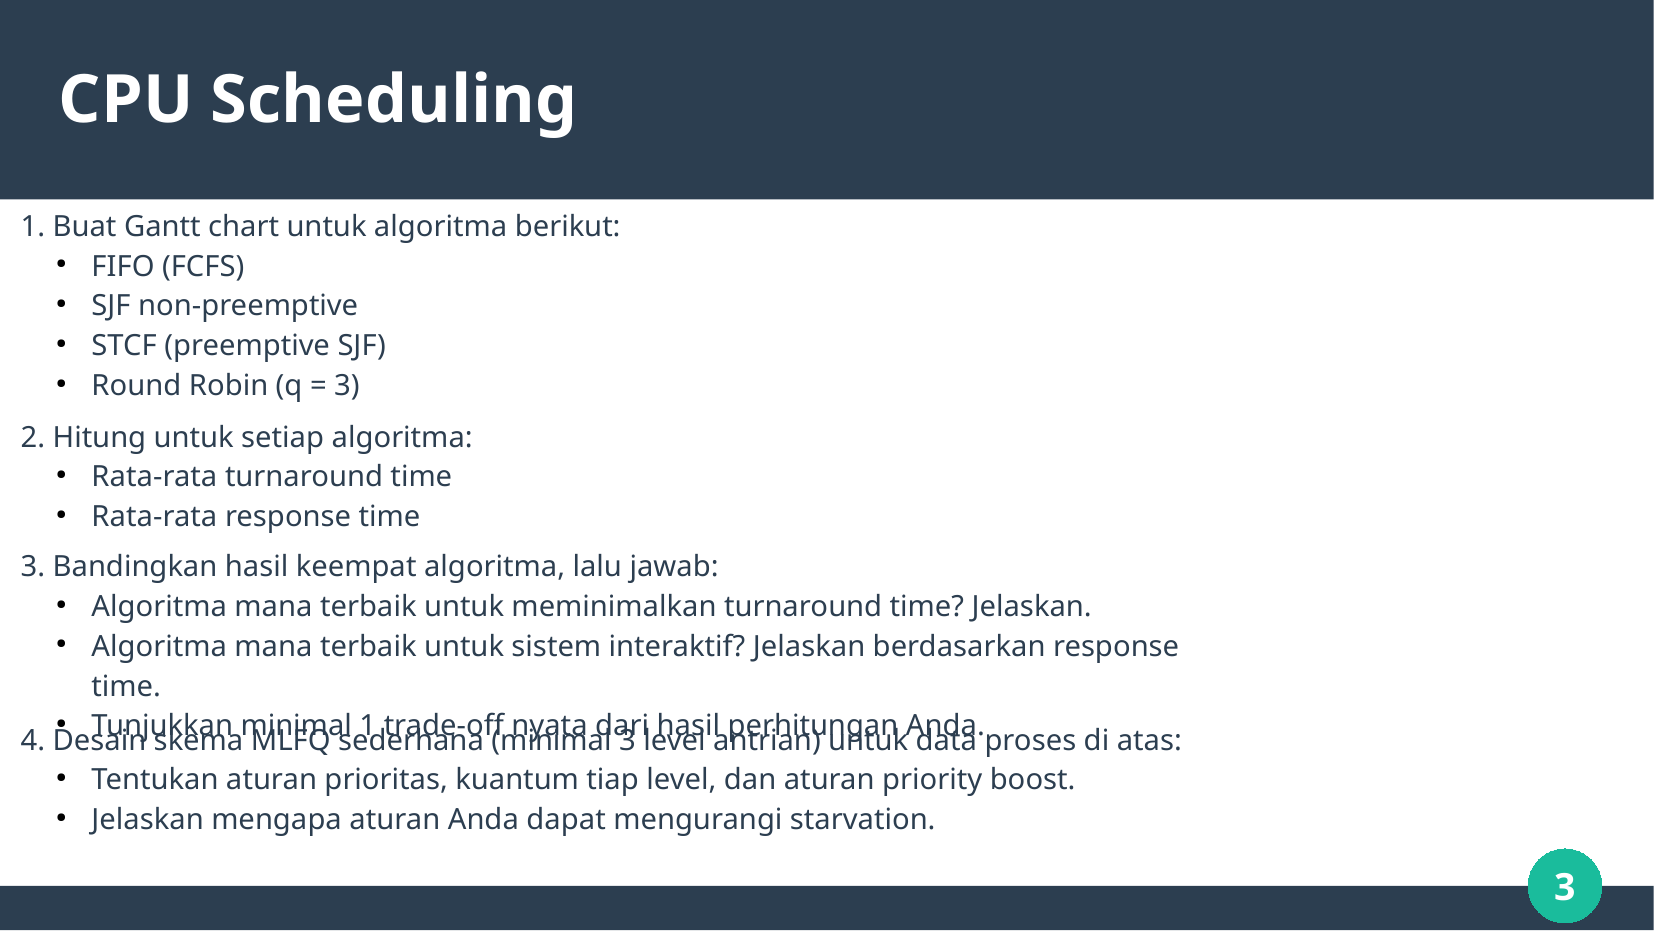

# CPU Scheduling
1. Buat Gantt chart untuk algoritma berikut:
FIFO (FCFS)
SJF non-preemptive
STCF (preemptive SJF)
Round Robin (q = 3)
2. Hitung untuk setiap algoritma:
Rata-rata turnaround time
Rata-rata response time
3. Bandingkan hasil keempat algoritma, lalu jawab:
Algoritma mana terbaik untuk meminimalkan turnaround time? Jelaskan.
Algoritma mana terbaik untuk sistem interaktif? Jelaskan berdasarkan response time.
Tunjukkan minimal 1 trade-off nyata dari hasil perhitungan Anda.
4. Desain skema MLFQ sederhana (minimal 3 level antrian) untuk data proses di atas:
Tentukan aturan prioritas, kuantum tiap level, dan aturan priority boost.
Jelaskan mengapa aturan Anda dapat mengurangi starvation.
3